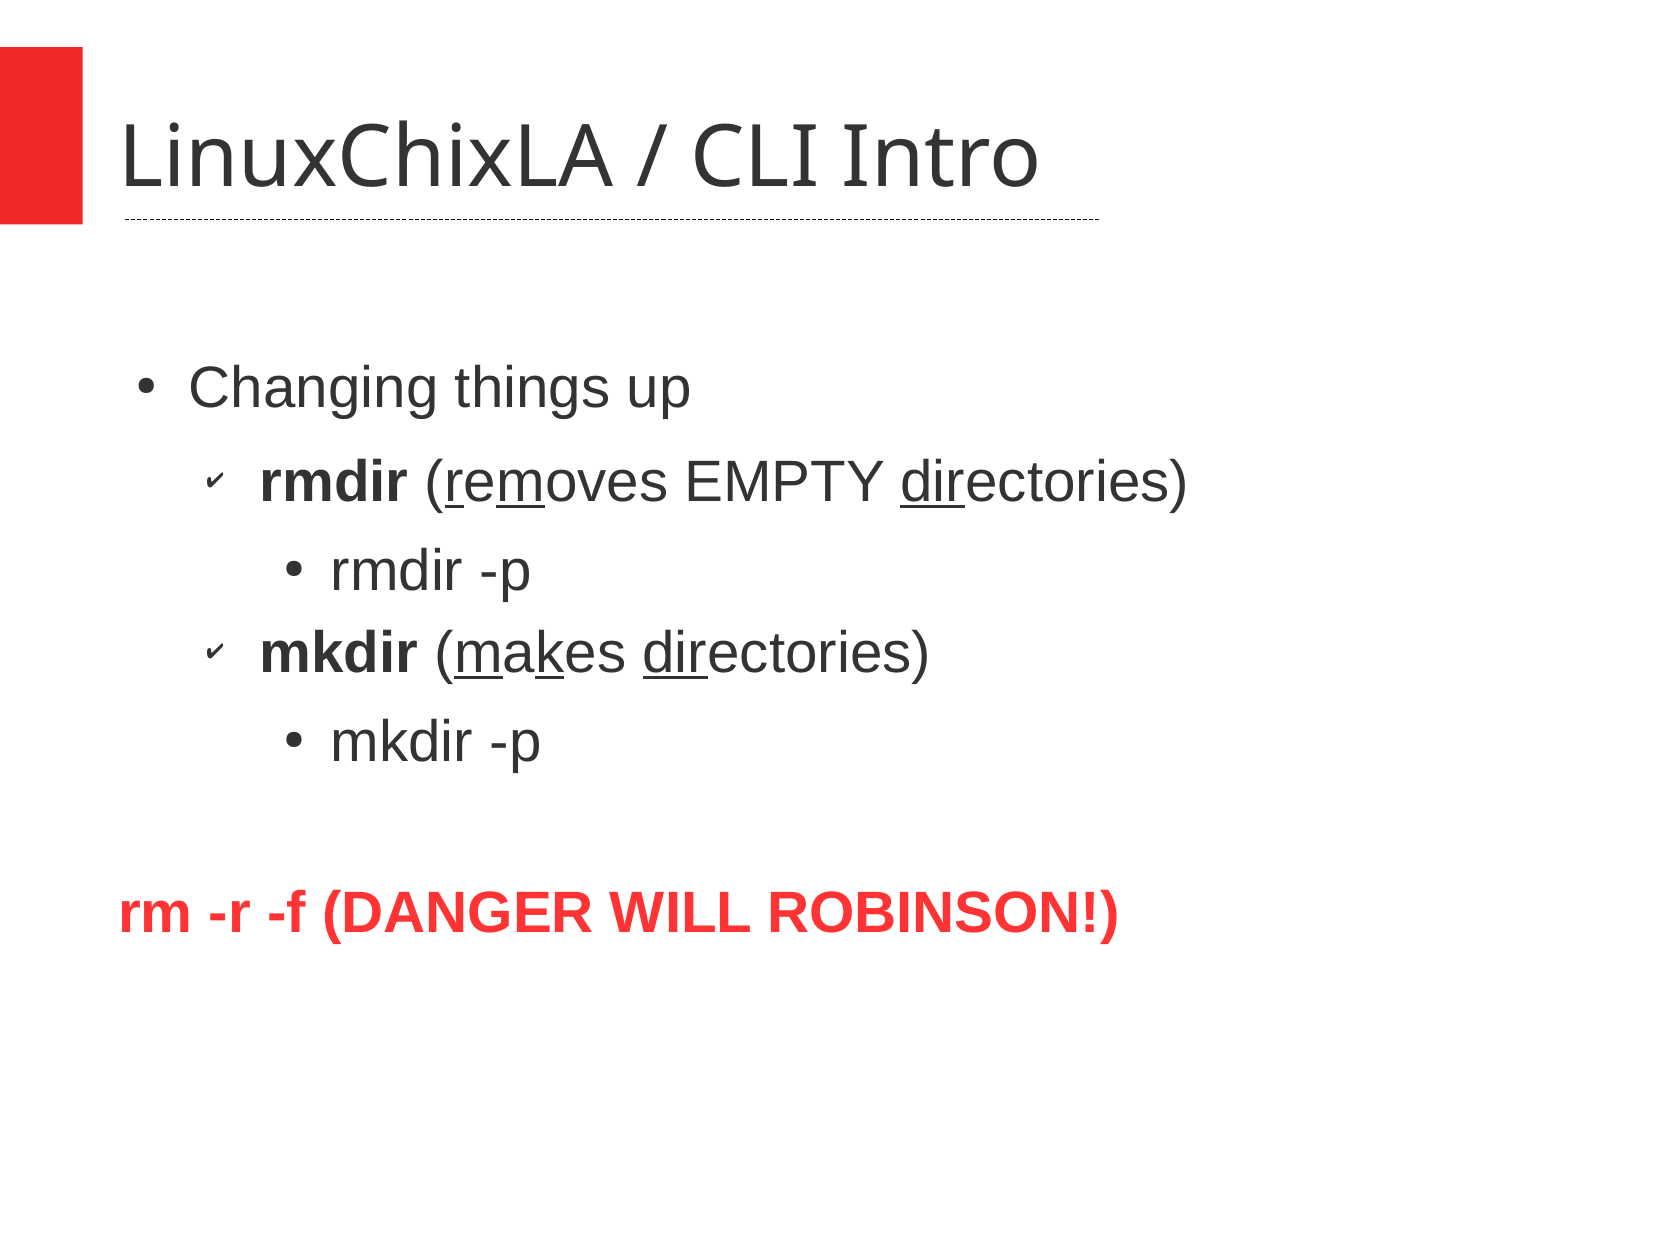

# LinuxChixLA / CLI Intro
Changing things up
rmdir (removes EMPTY directories)
rmdir -p
mkdir (makes directories)
mkdir -p
rm -r -f (DANGER WILL ROBINSON!)